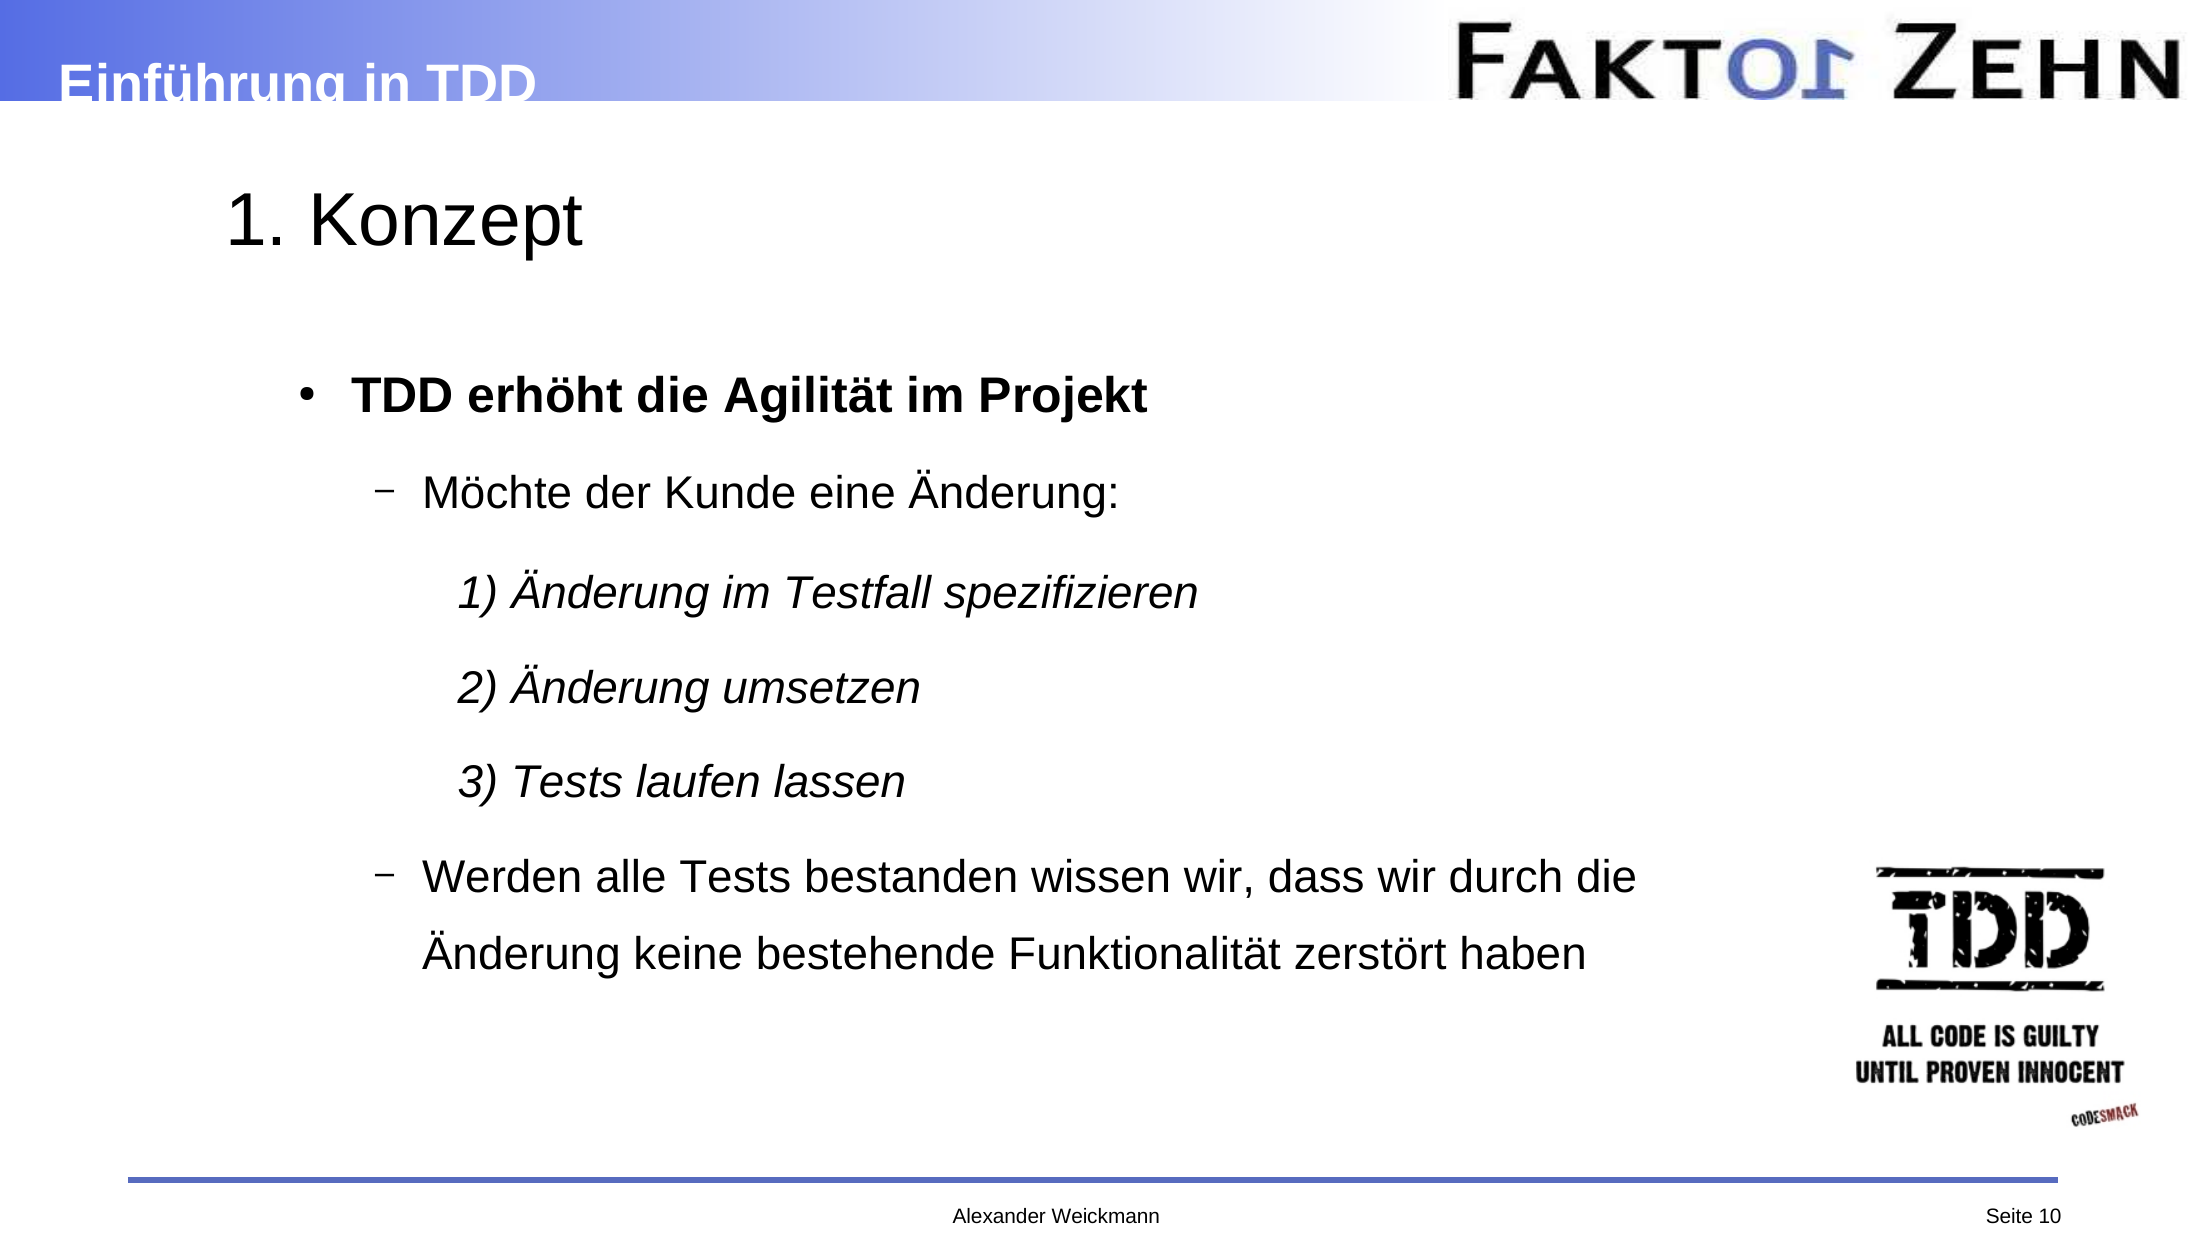

# 1. Konzept
TDD erhöht die Agilität im Projekt
Möchte der Kunde eine Änderung:
 Änderung im Testfall spezifizieren
 Änderung umsetzen
 Tests laufen lassen
Werden alle Tests bestanden wissen wir, dass wir durch die
Änderung keine bestehende Funktionalität zerstört haben